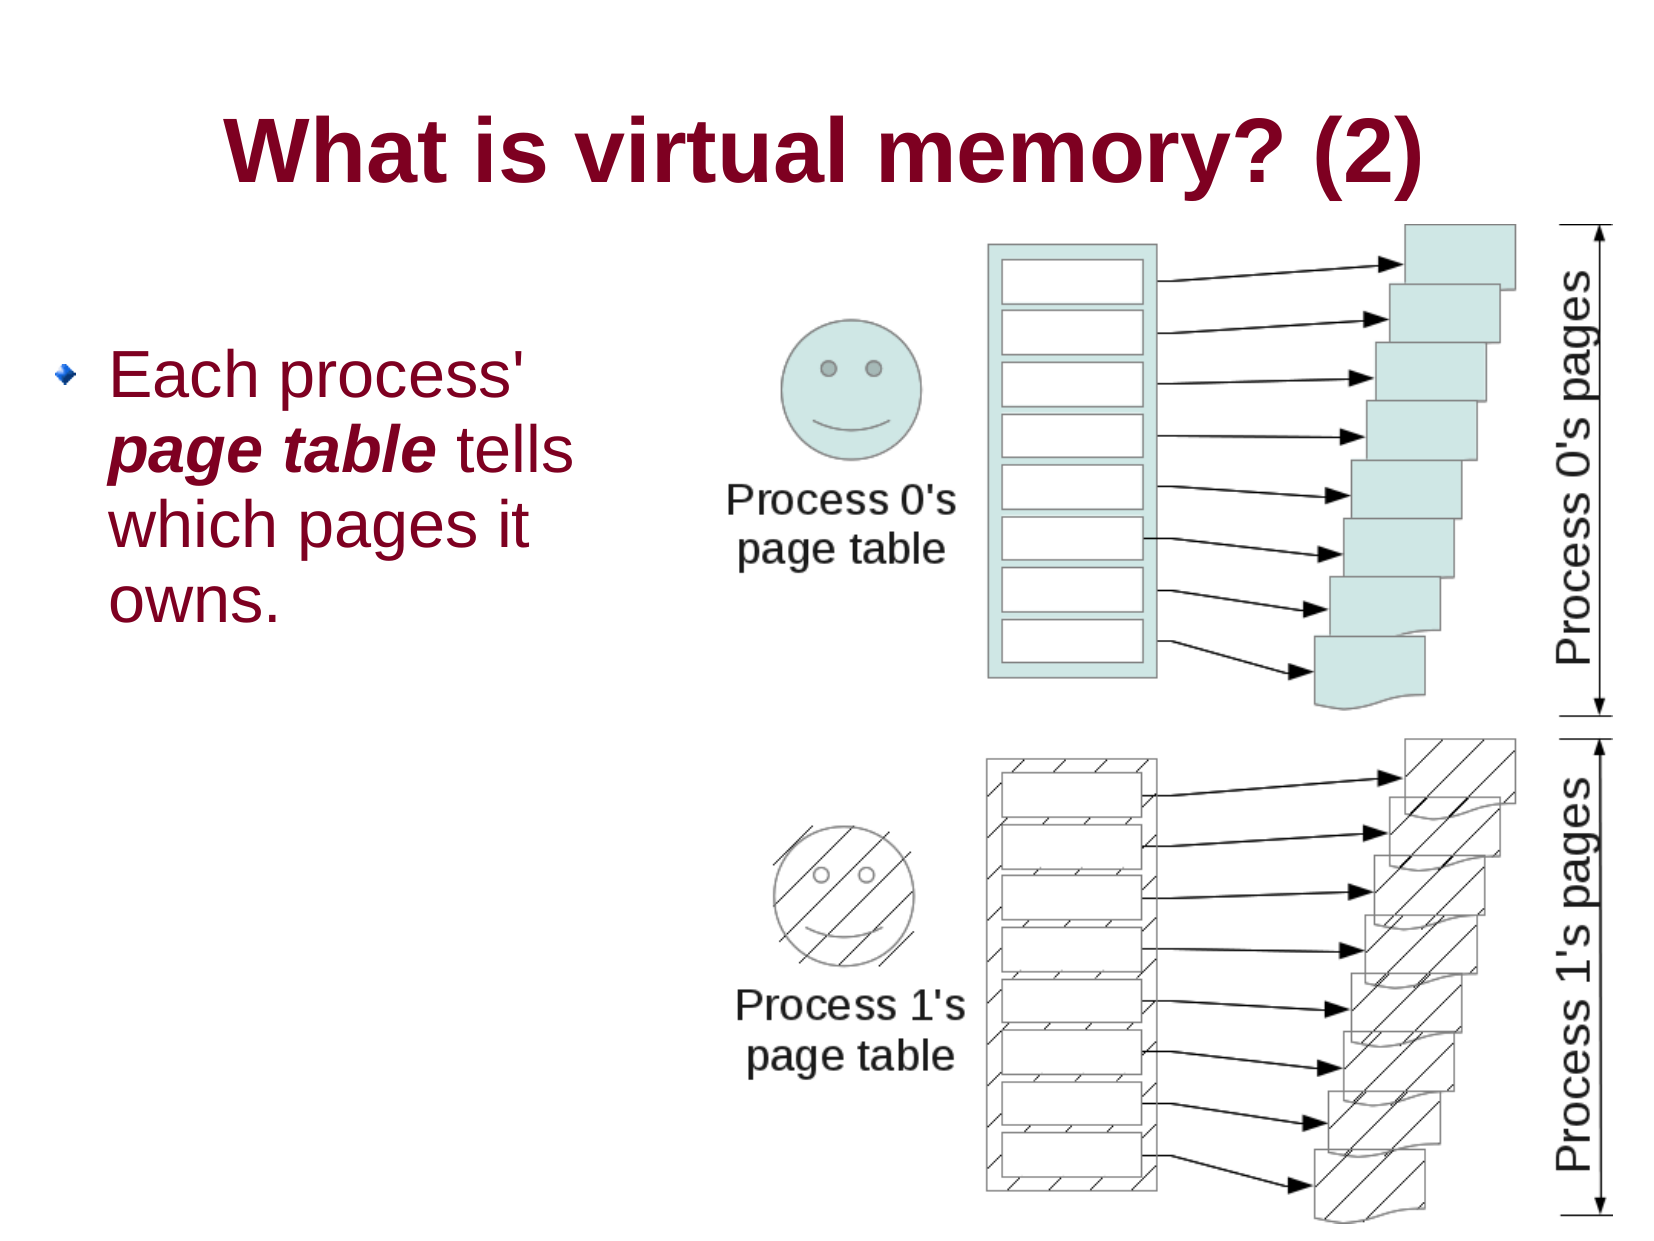

# What is virtual memory? (2)
Each process' page table tells which pages it owns.